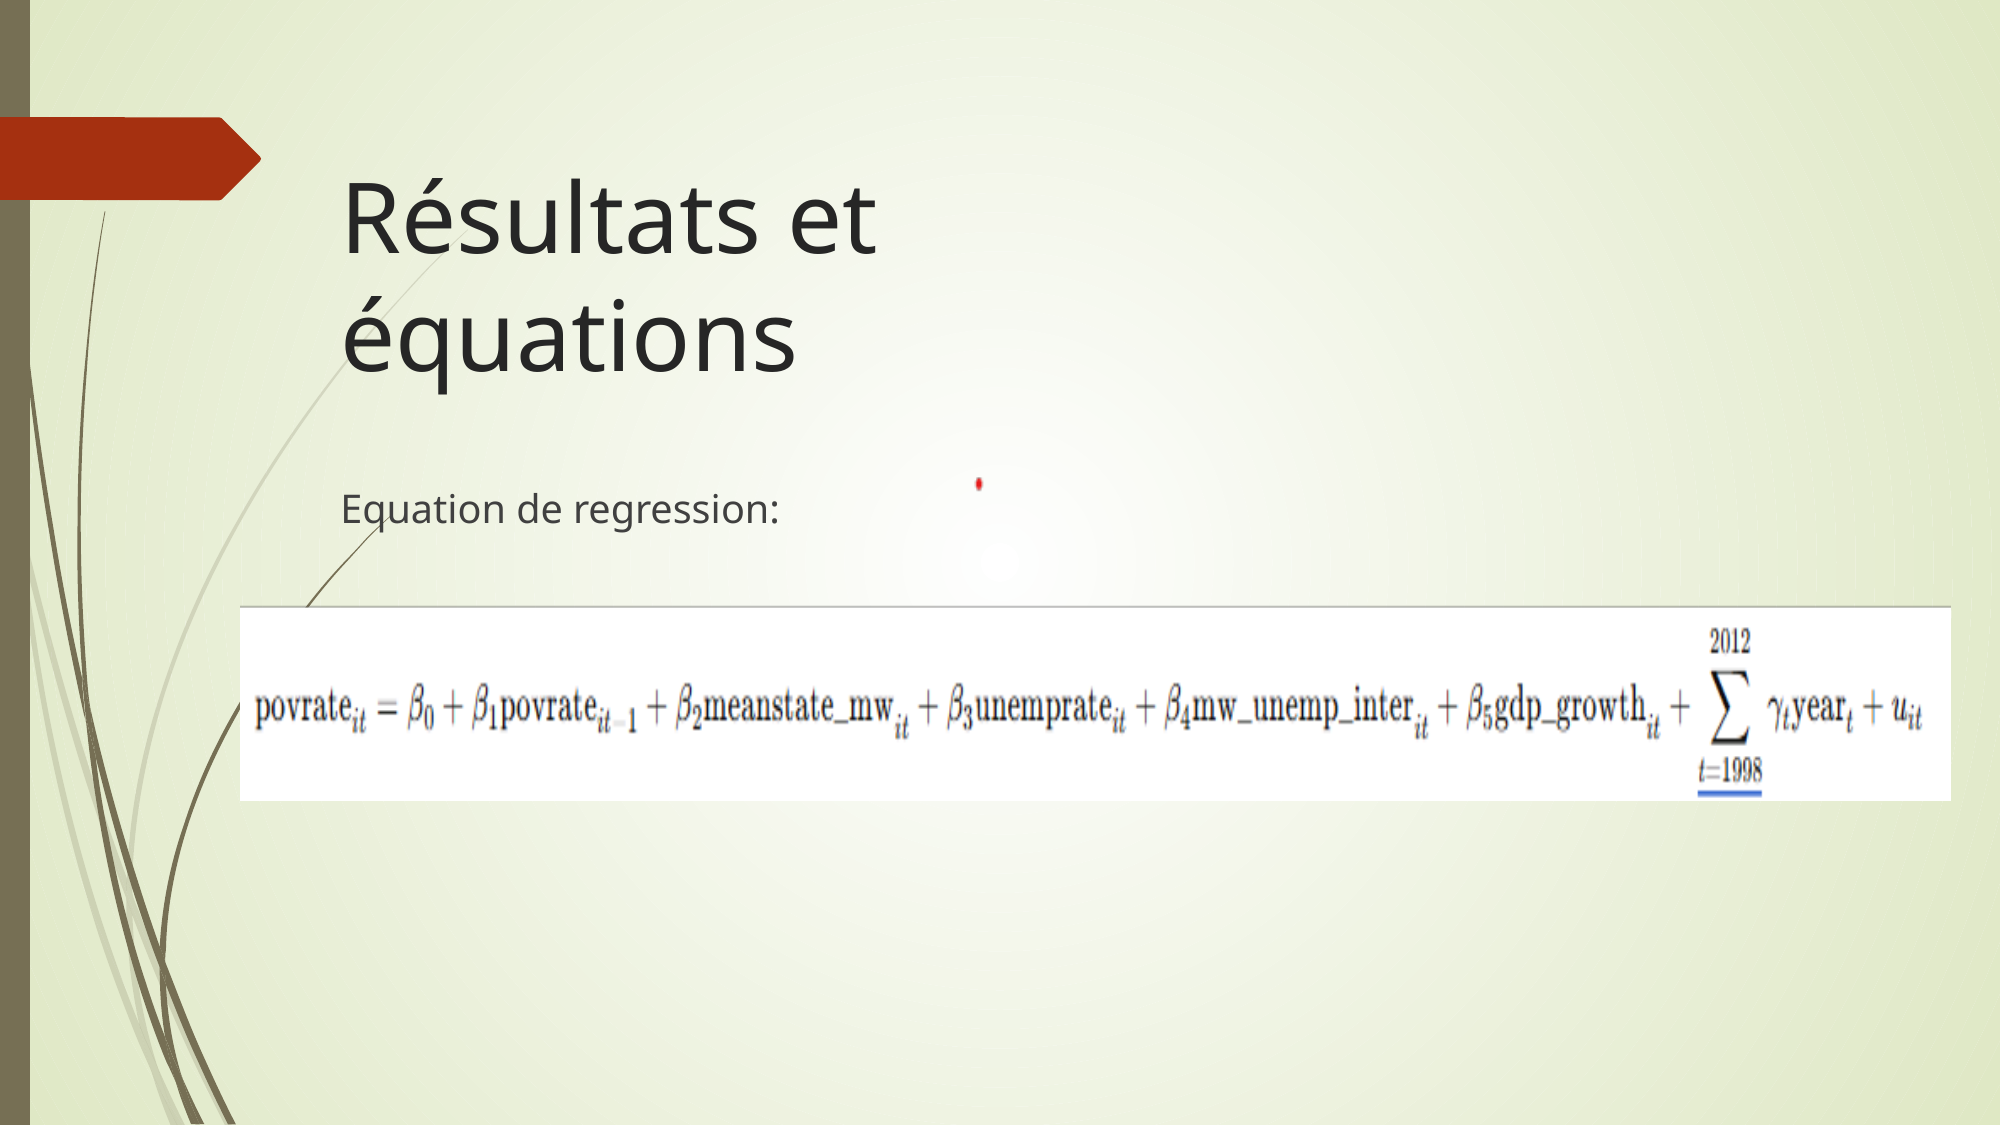

# Résultats et équations
Equation de regression: